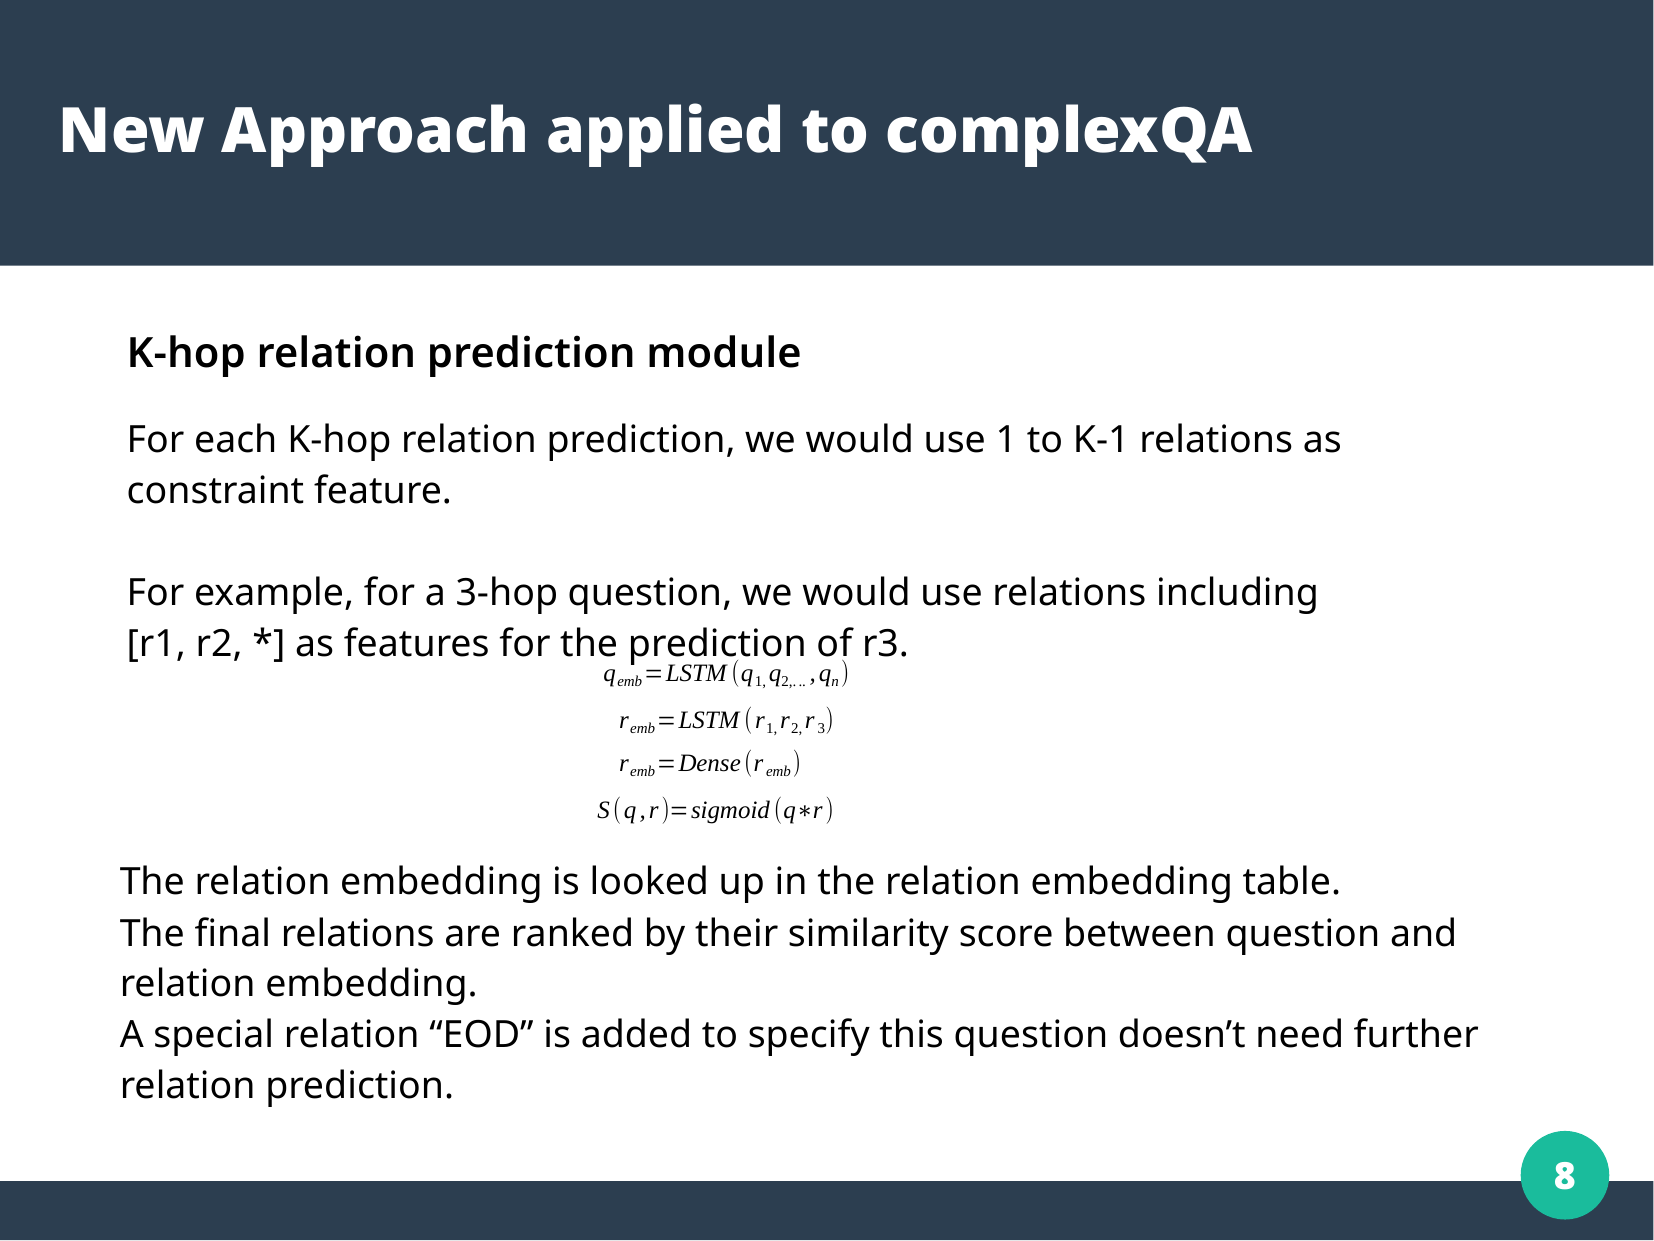

# New Approach applied to complexQA
K-hop relation prediction module
For each K-hop relation prediction, we would use 1 to K-1 relations as
constraint feature.
For example, for a 3-hop question, we would use relations including
[r1, r2, *] as features for the prediction of r3.
The relation embedding is looked up in the relation embedding table.
The final relations are ranked by their similarity score between question and
relation embedding.
A special relation “EOD” is added to specify this question doesn’t need further
relation prediction.
8